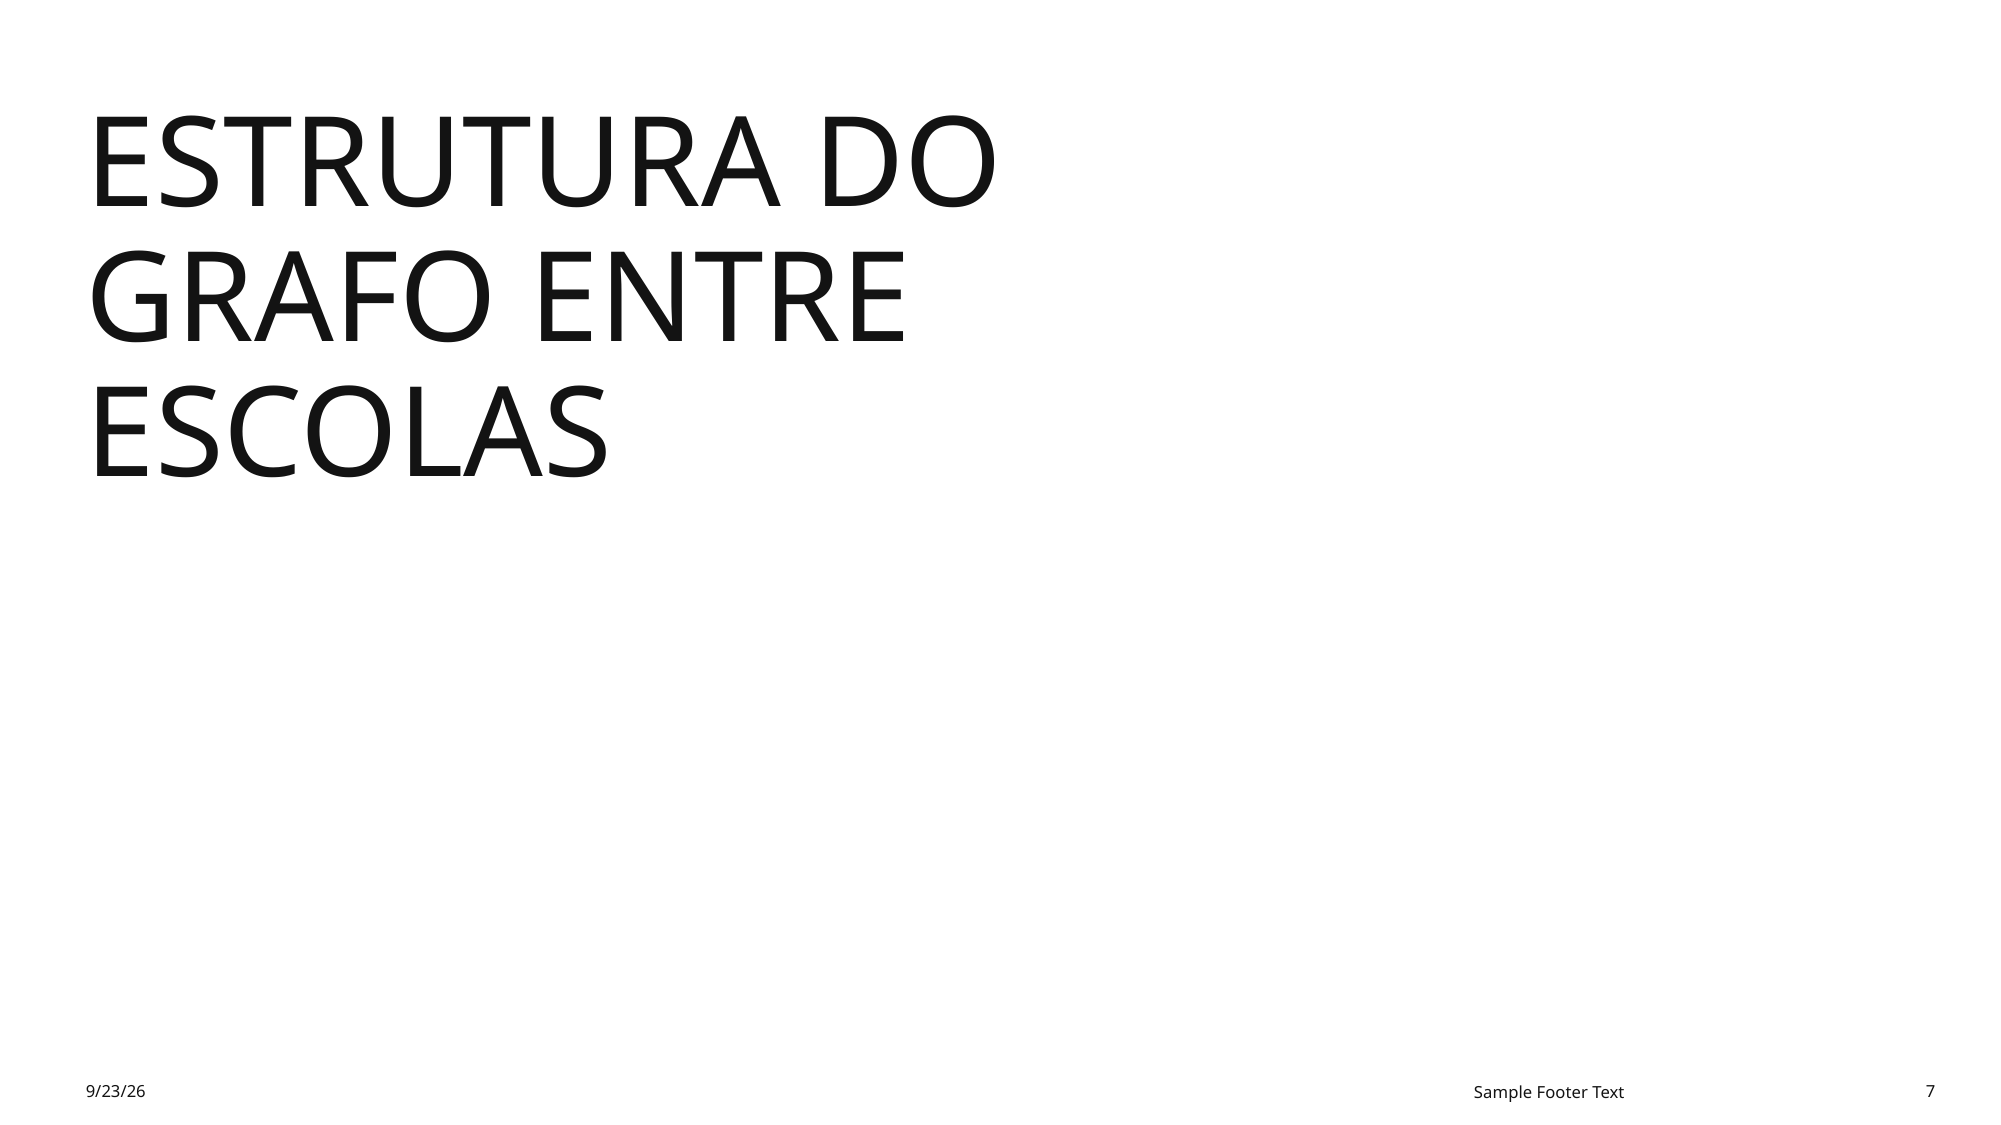

# Estrutura do grafo entre escolas
Sample Footer Text